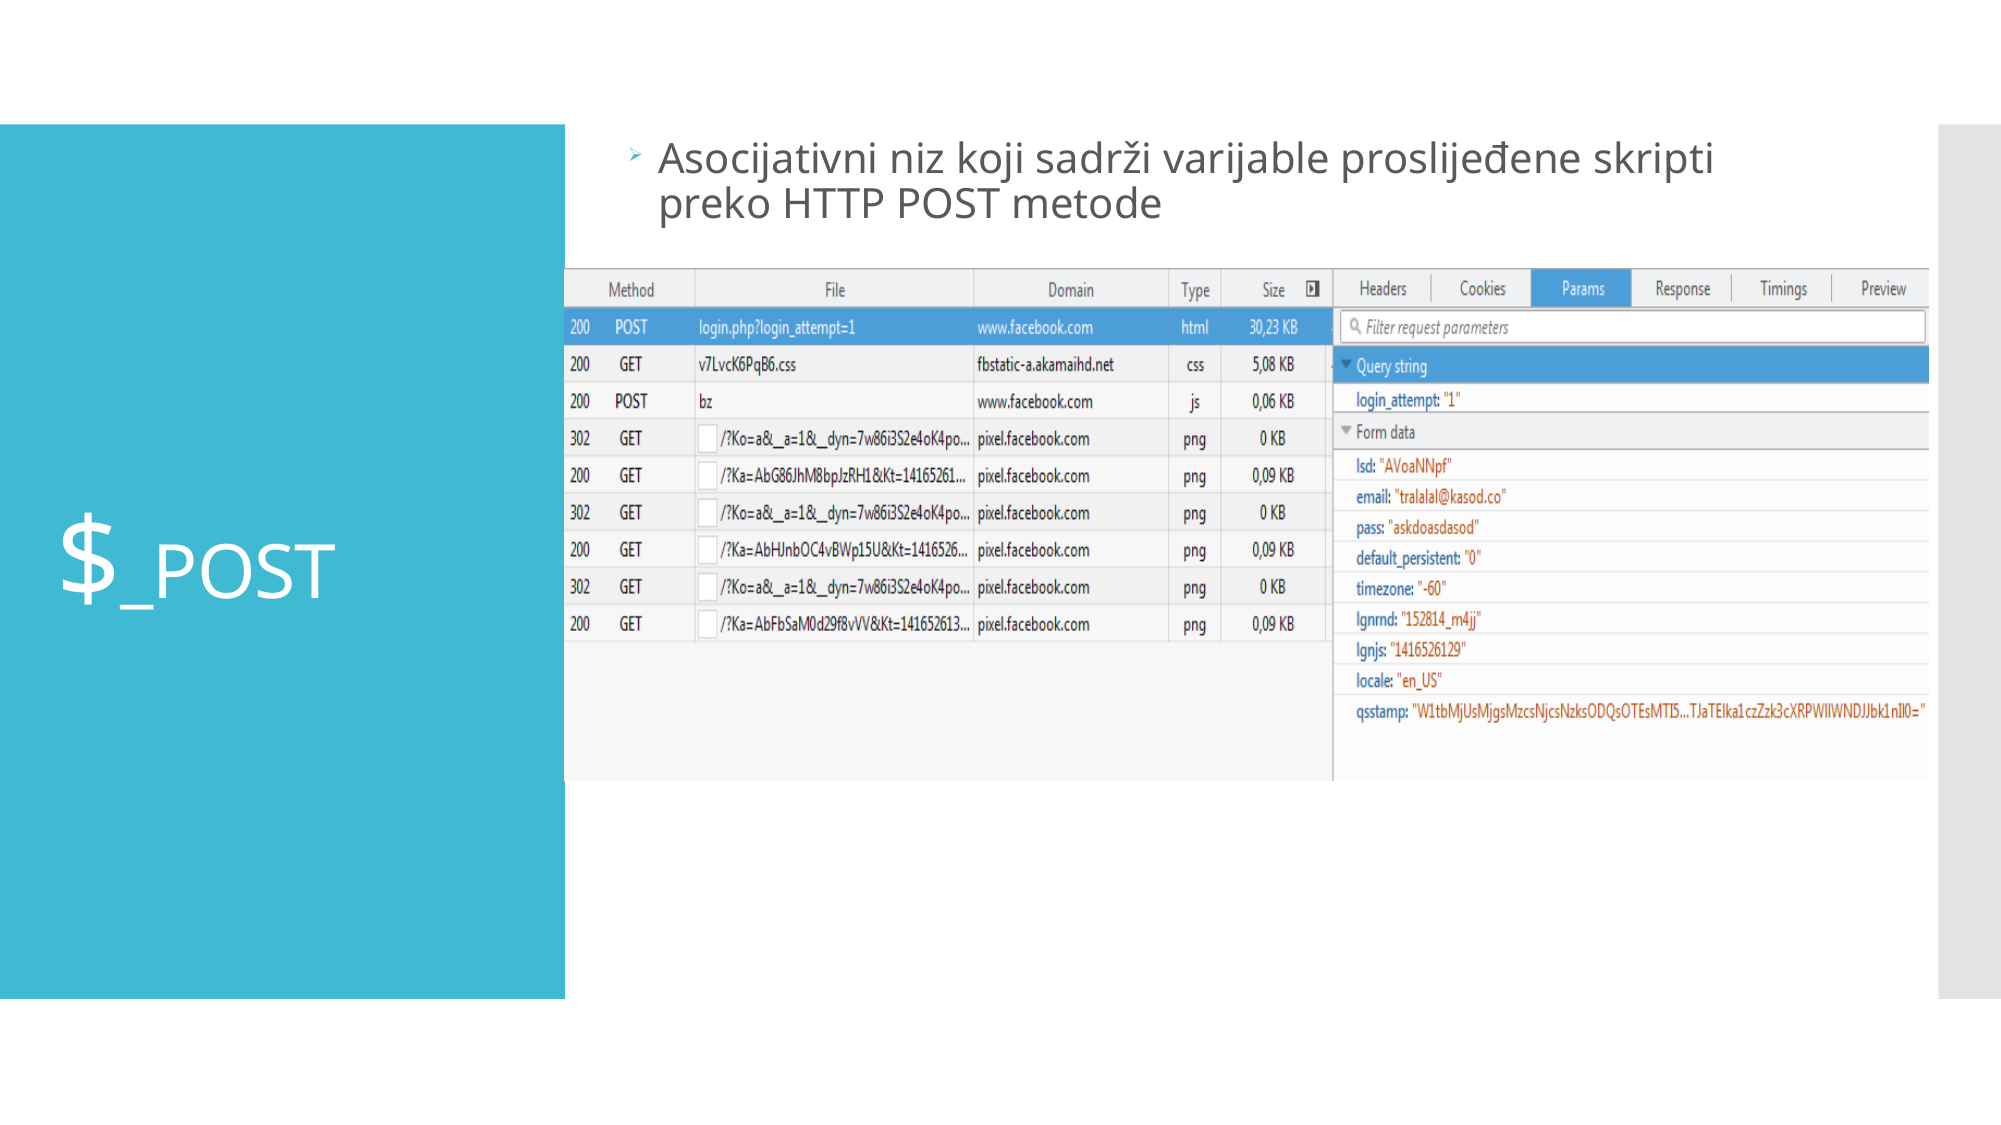

Asocijativni niz koji sadrži varijable proslijeđene skripti preko HTTP POST metode
# $_POST